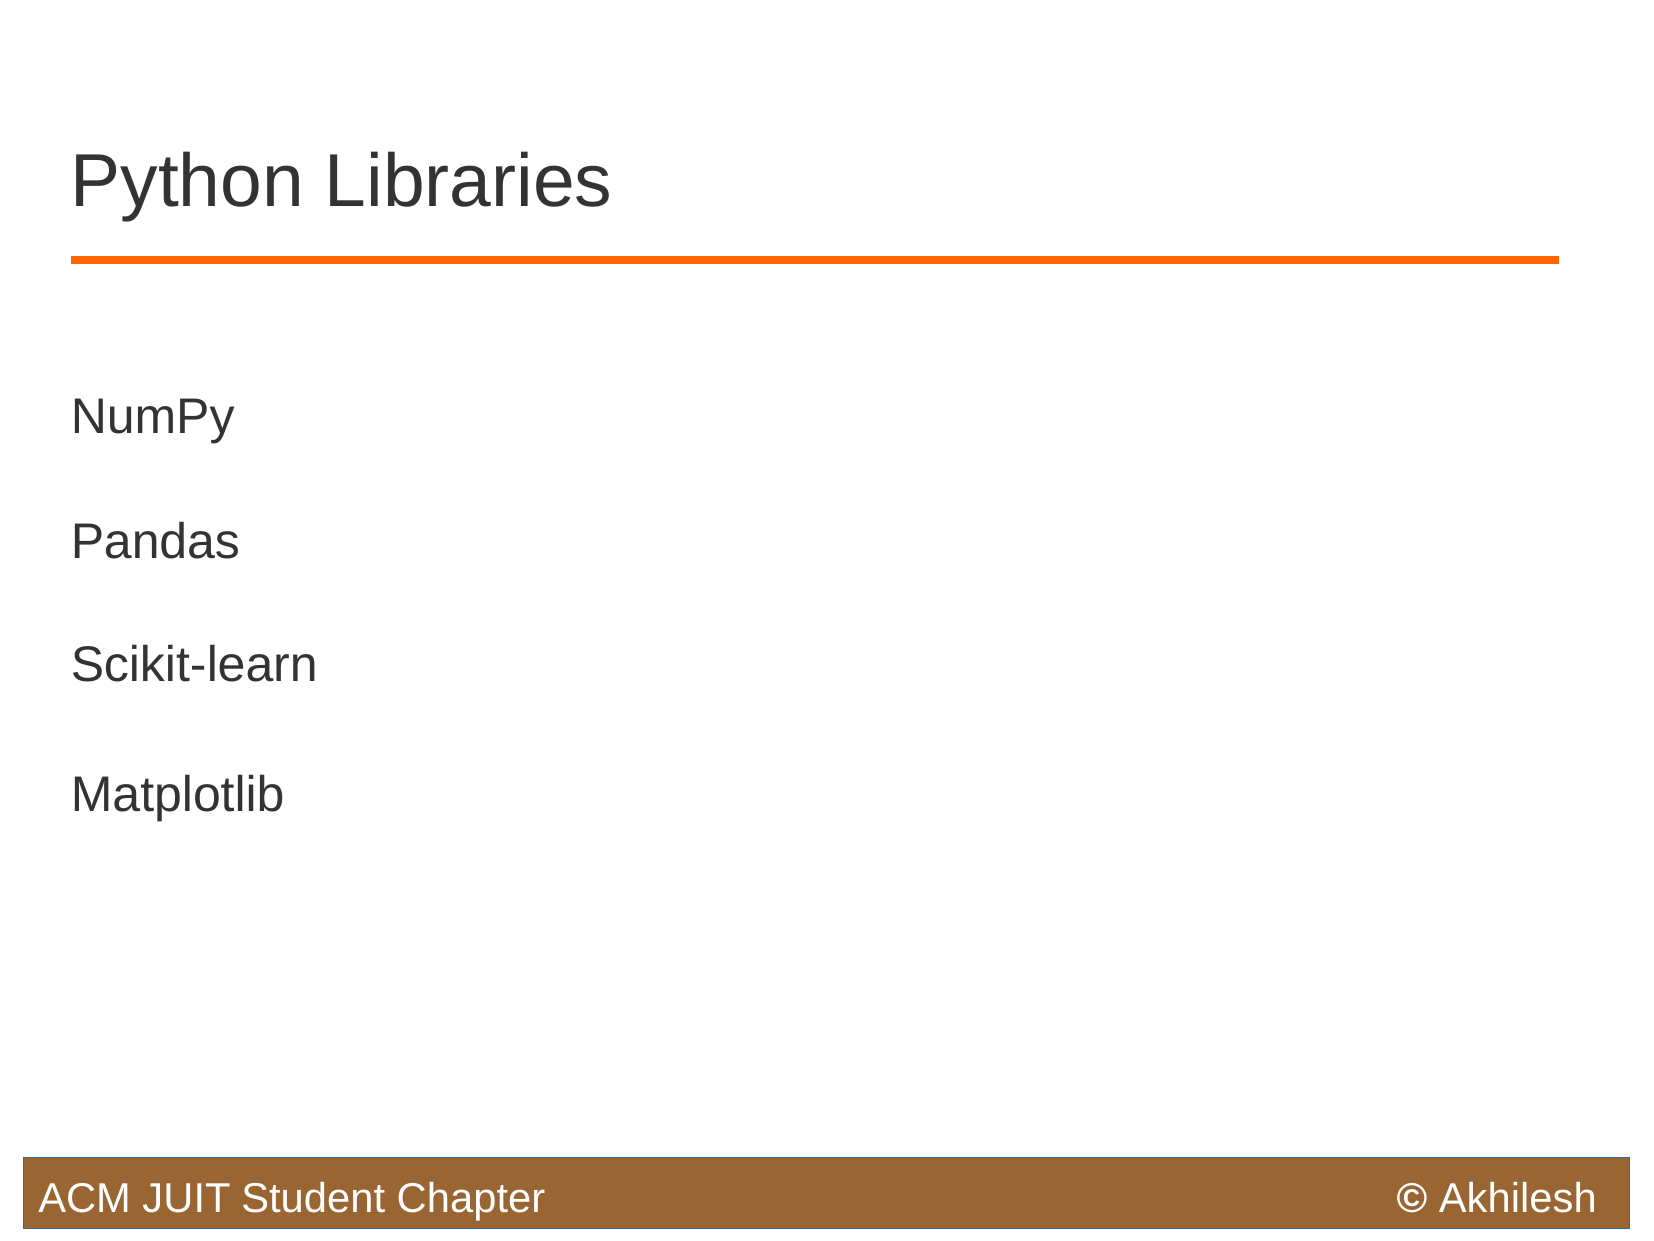

# Python Libraries
NumPy
Pandas
Scikit-learn
Matplotlib
ACM JUIT Student Chapter
© Akhilesh